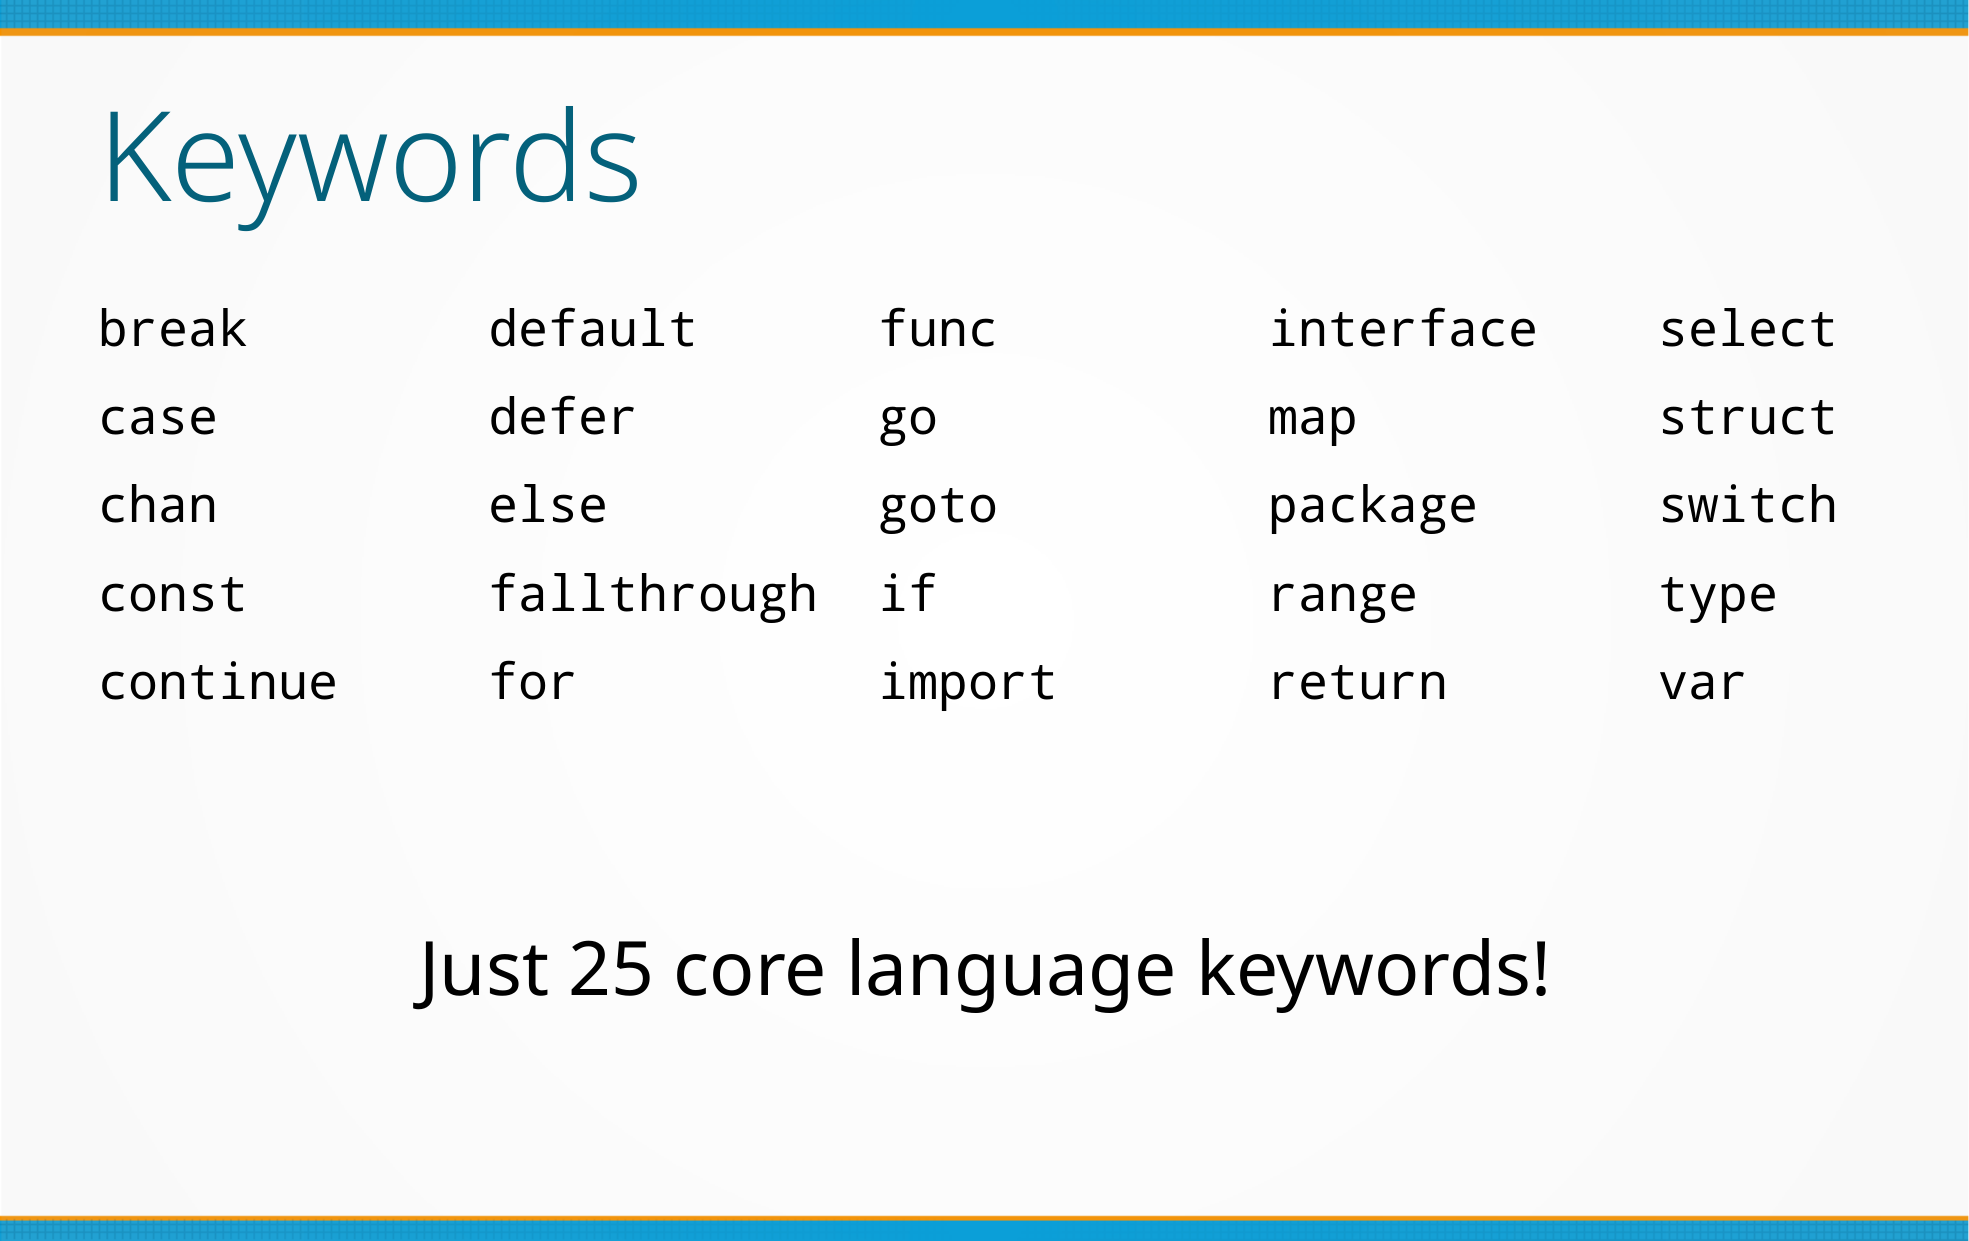

# Keywords
break default func interface select
case defer go map struct
chan else goto package switch
const fallthrough if range type
continue for import return var
Just 25 core language keywords!